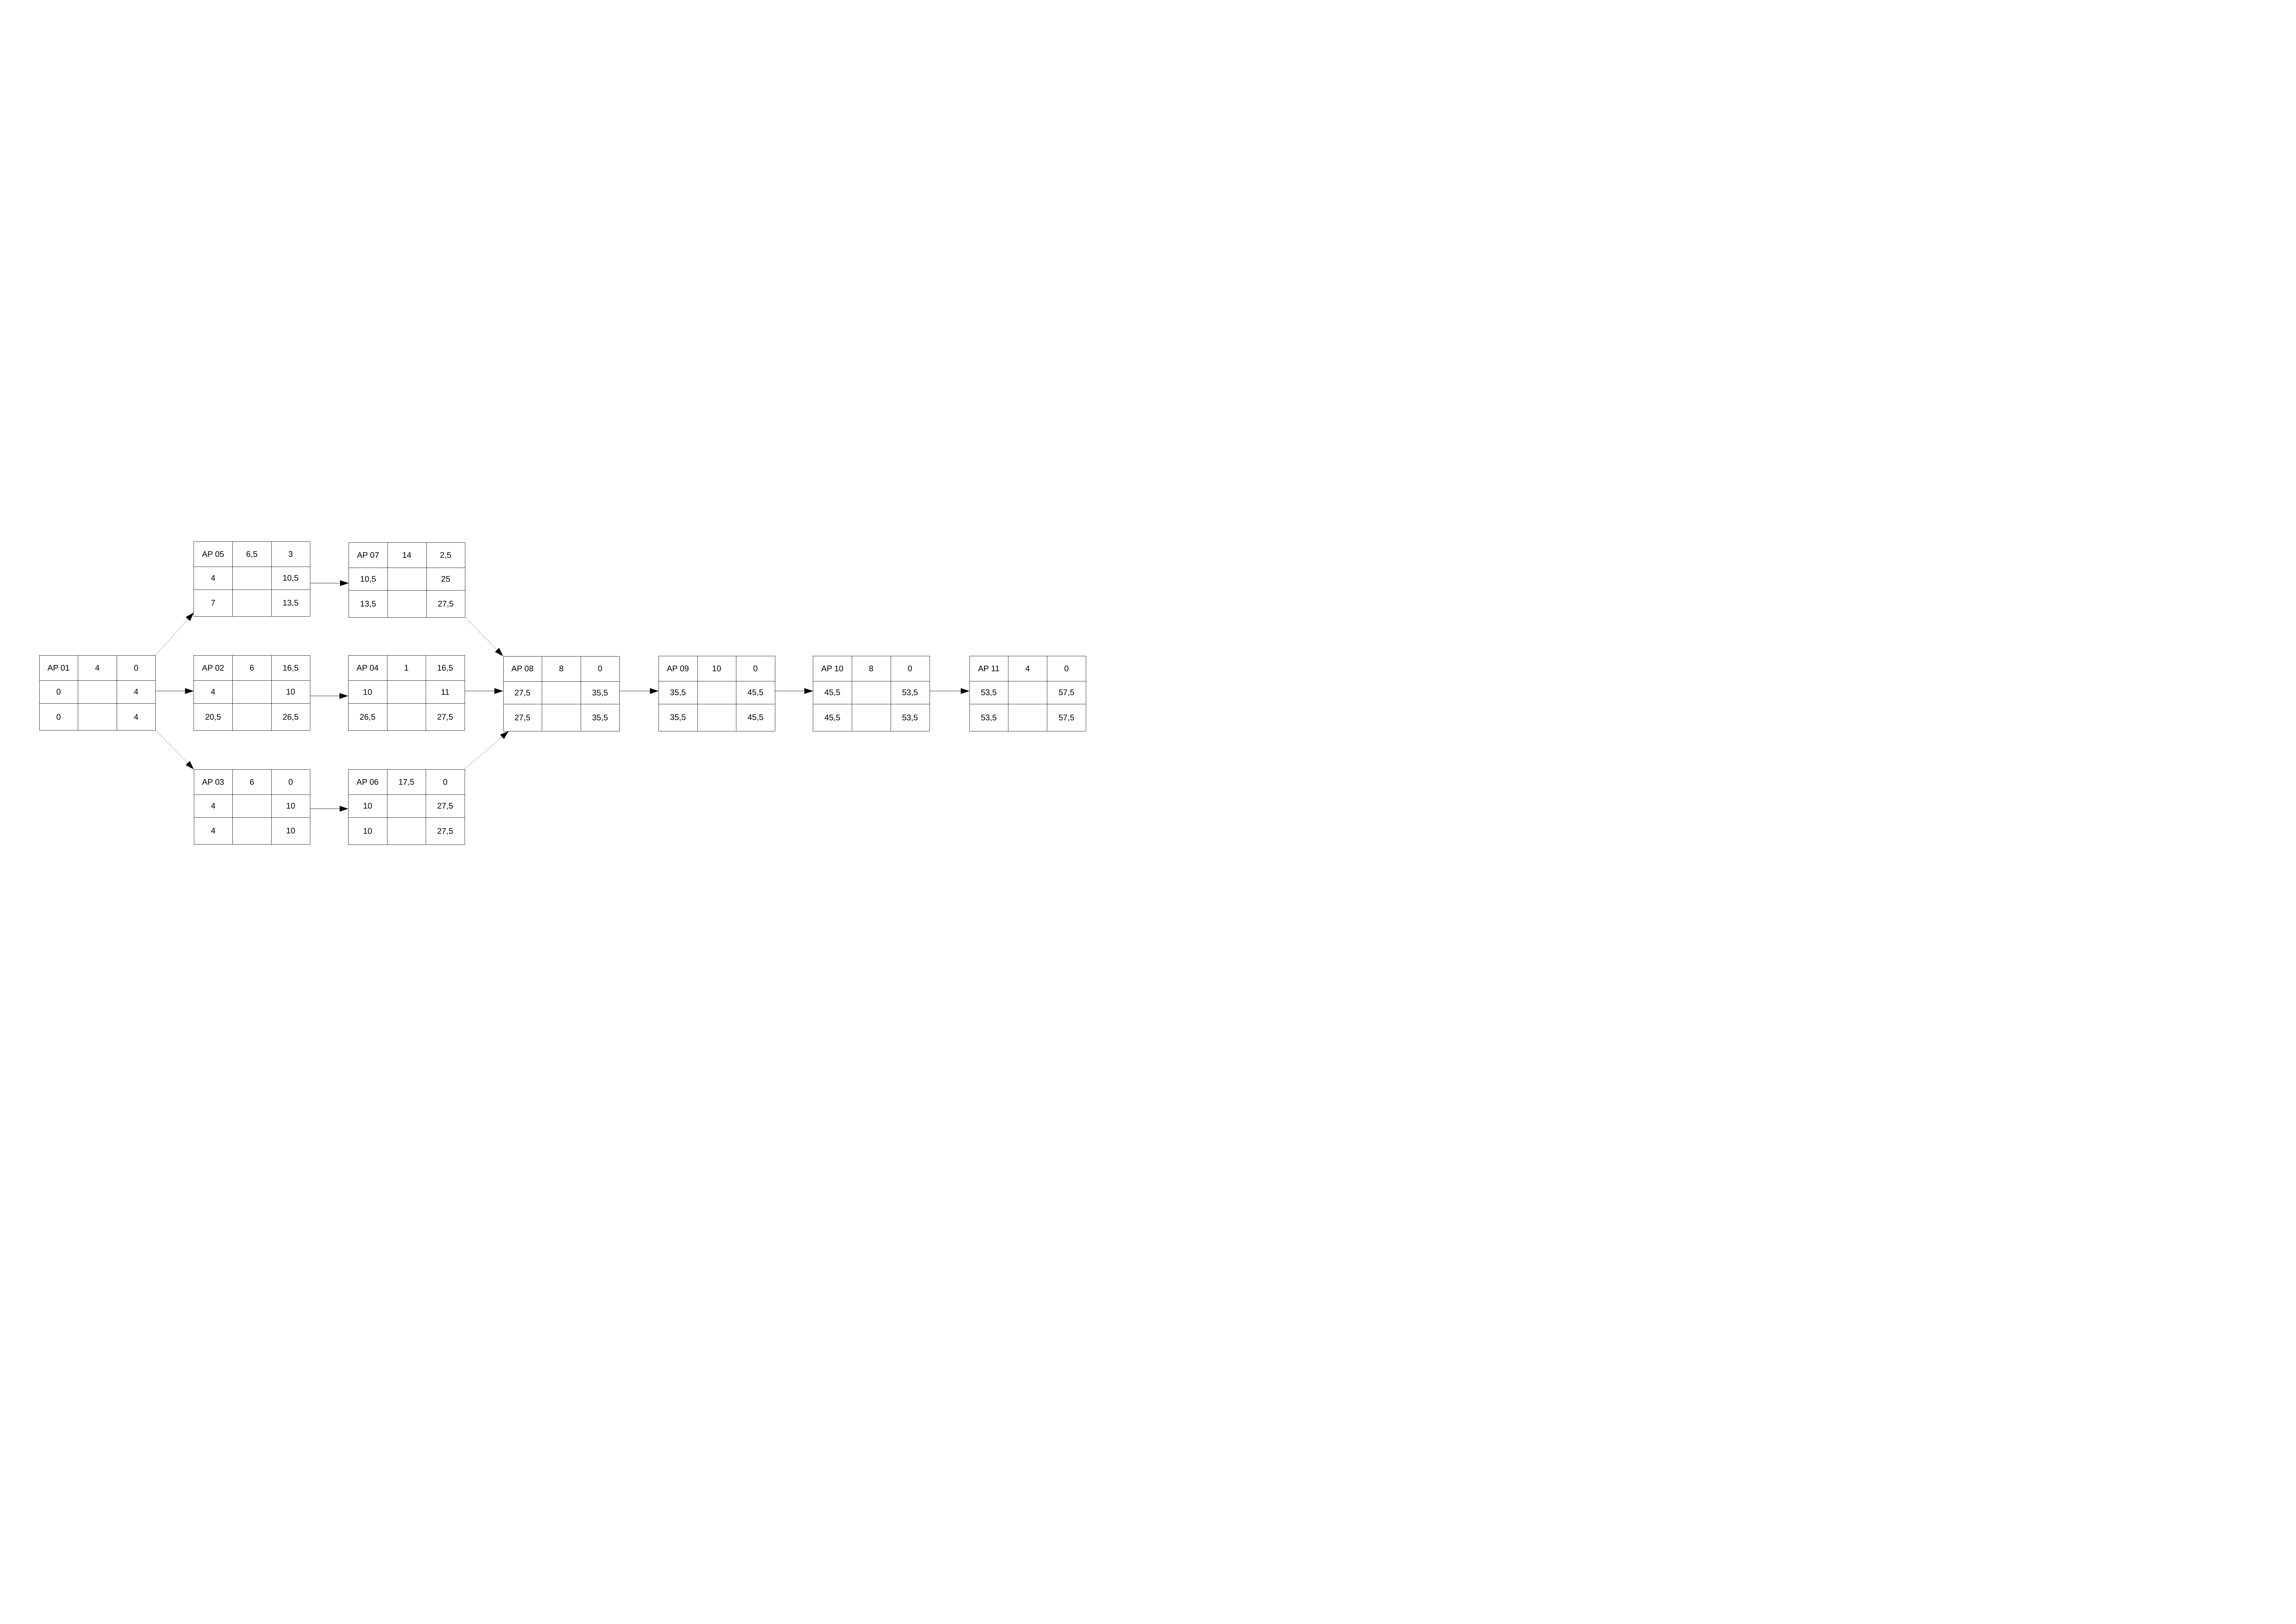

| AP 05 | 6,5 | 3 |
| --- | --- | --- |
| 4 | | 10,5 |
| 7 | | 13,5 |
| AP 07 | 14 | 2,5 |
| --- | --- | --- |
| 10,5 | | 25 |
| 13,5 | | 27,5 |
| AP 01 | 4 | 0 |
| --- | --- | --- |
| 0 | | 4 |
| 0 | | 4 |
| AP 02 | 6 | 16,5 |
| --- | --- | --- |
| 4 | | 10 |
| 20,5 | | 26,5 |
| AP 04 | 1 | 16,5 |
| --- | --- | --- |
| 10 | | 11 |
| 26,5 | | 27,5 |
| AP 09 | 10 | 0 |
| --- | --- | --- |
| 35,5 | | 45,5 |
| 35,5 | | 45,5 |
| AP 10 | 8 | 0 |
| --- | --- | --- |
| 45,5 | | 53,5 |
| 45,5 | | 53,5 |
| AP 11 | 4 | 0 |
| --- | --- | --- |
| 53,5 | | 57,5 |
| 53,5 | | 57,5 |
| AP 08 | 8 | 0 |
| --- | --- | --- |
| 27,5 | | 35,5 |
| 27,5 | | 35,5 |
| AP 03 | 6 | 0 |
| --- | --- | --- |
| 4 | | 10 |
| 4 | | 10 |
| AP 06 | 17,5 | 0 |
| --- | --- | --- |
| 10 | | 27,5 |
| 10 | | 27,5 |